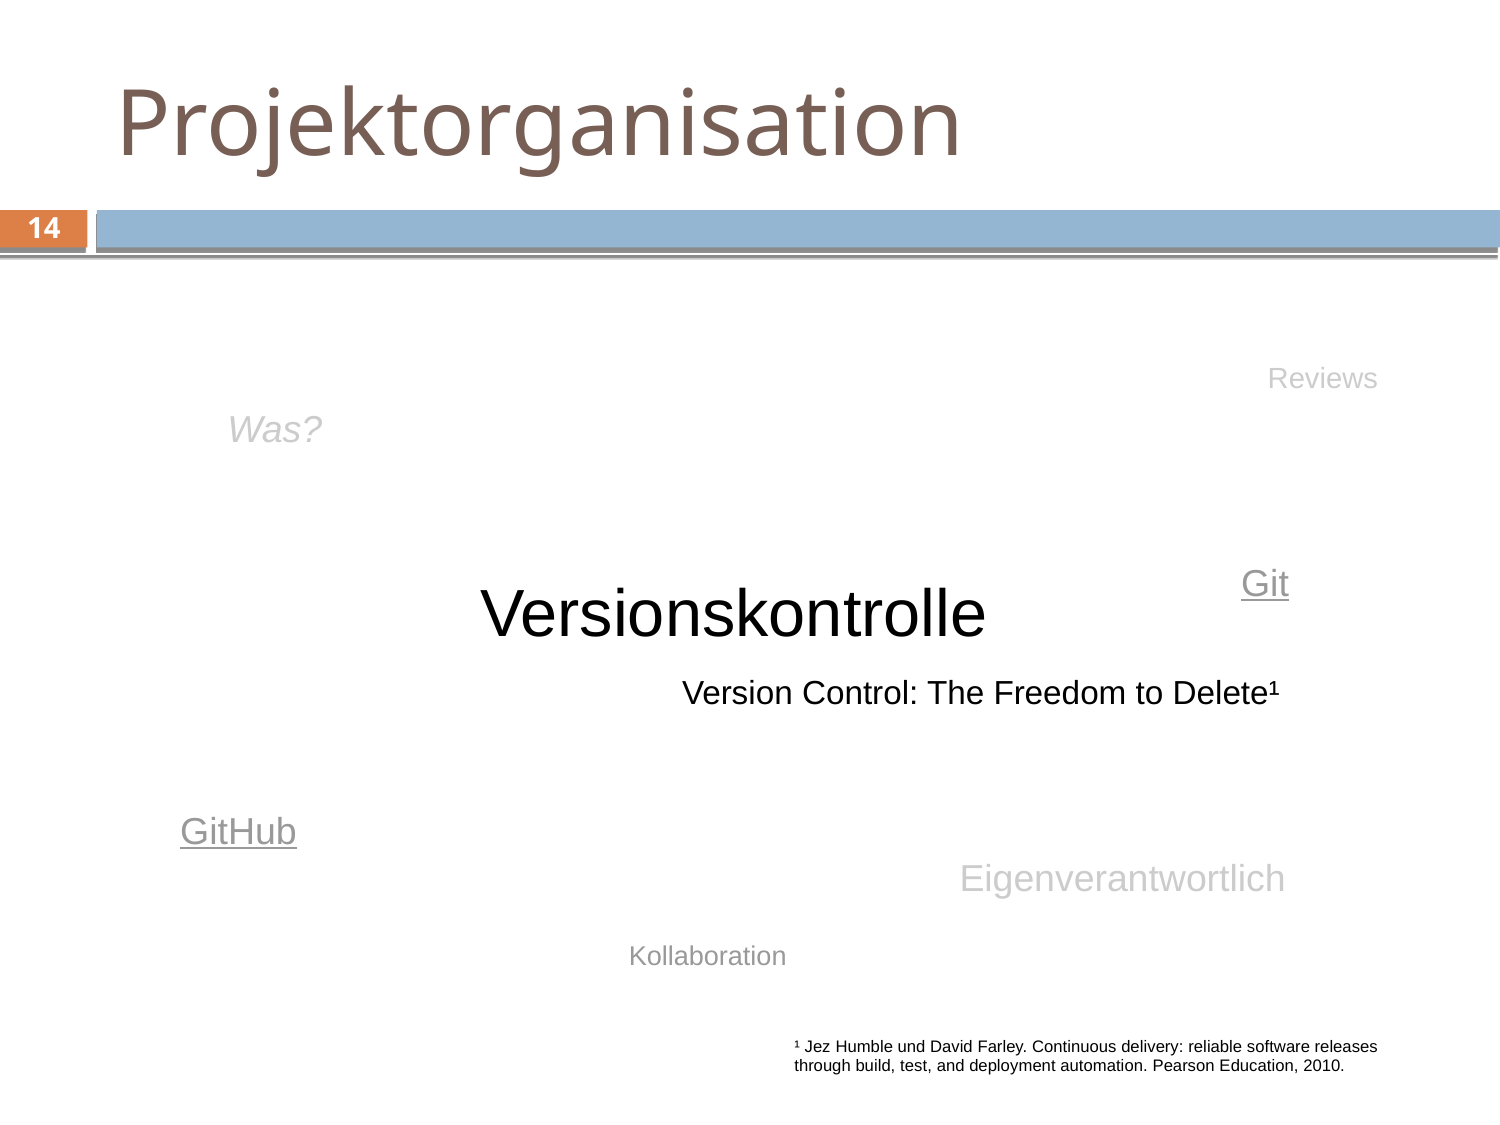

# Projektorganisation
14
Versionskontrolle
Reviews
Was?
Git
Version Control: The Freedom to Delete¹
GitHub
Eigenverantwortlich
Kollaboration
¹ Jez Humble und David Farley. Continuous delivery: reliable software releases
through build, test, and deployment automation. Pearson Education, 2010.